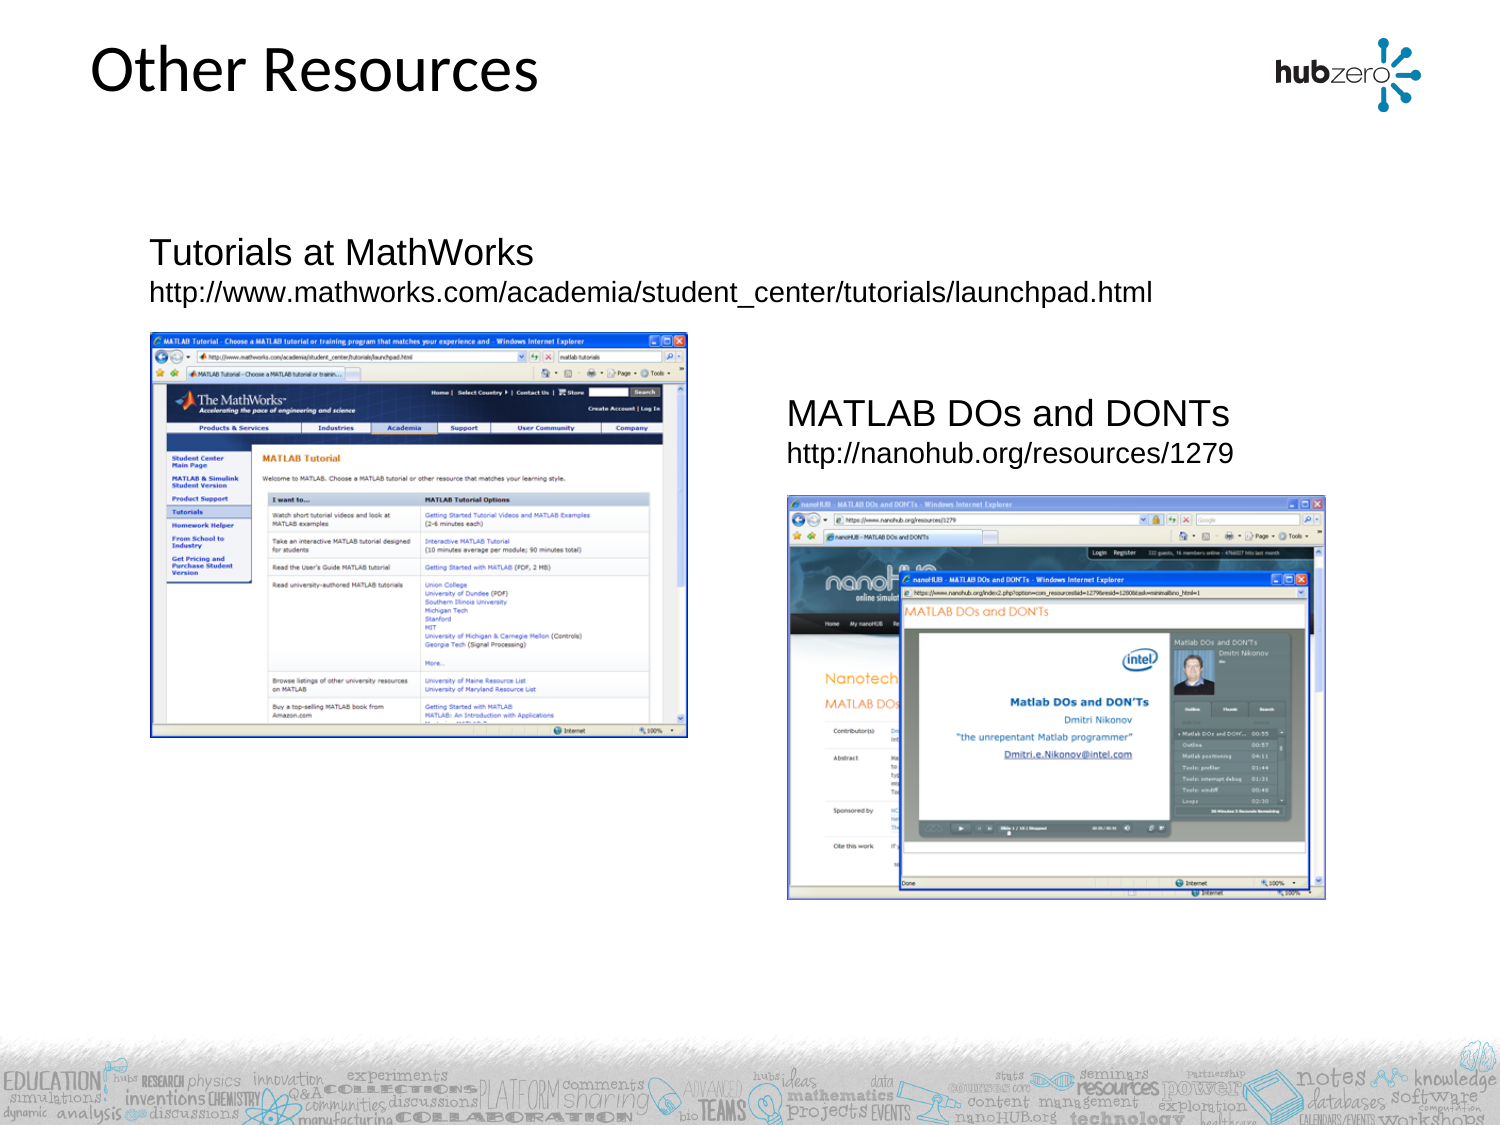

Other Resources
Tutorials at MathWorks
http://www.mathworks.com/academia/student_center/tutorials/launchpad.html
MATLAB DOs and DONTs
http://nanohub.org/resources/1279